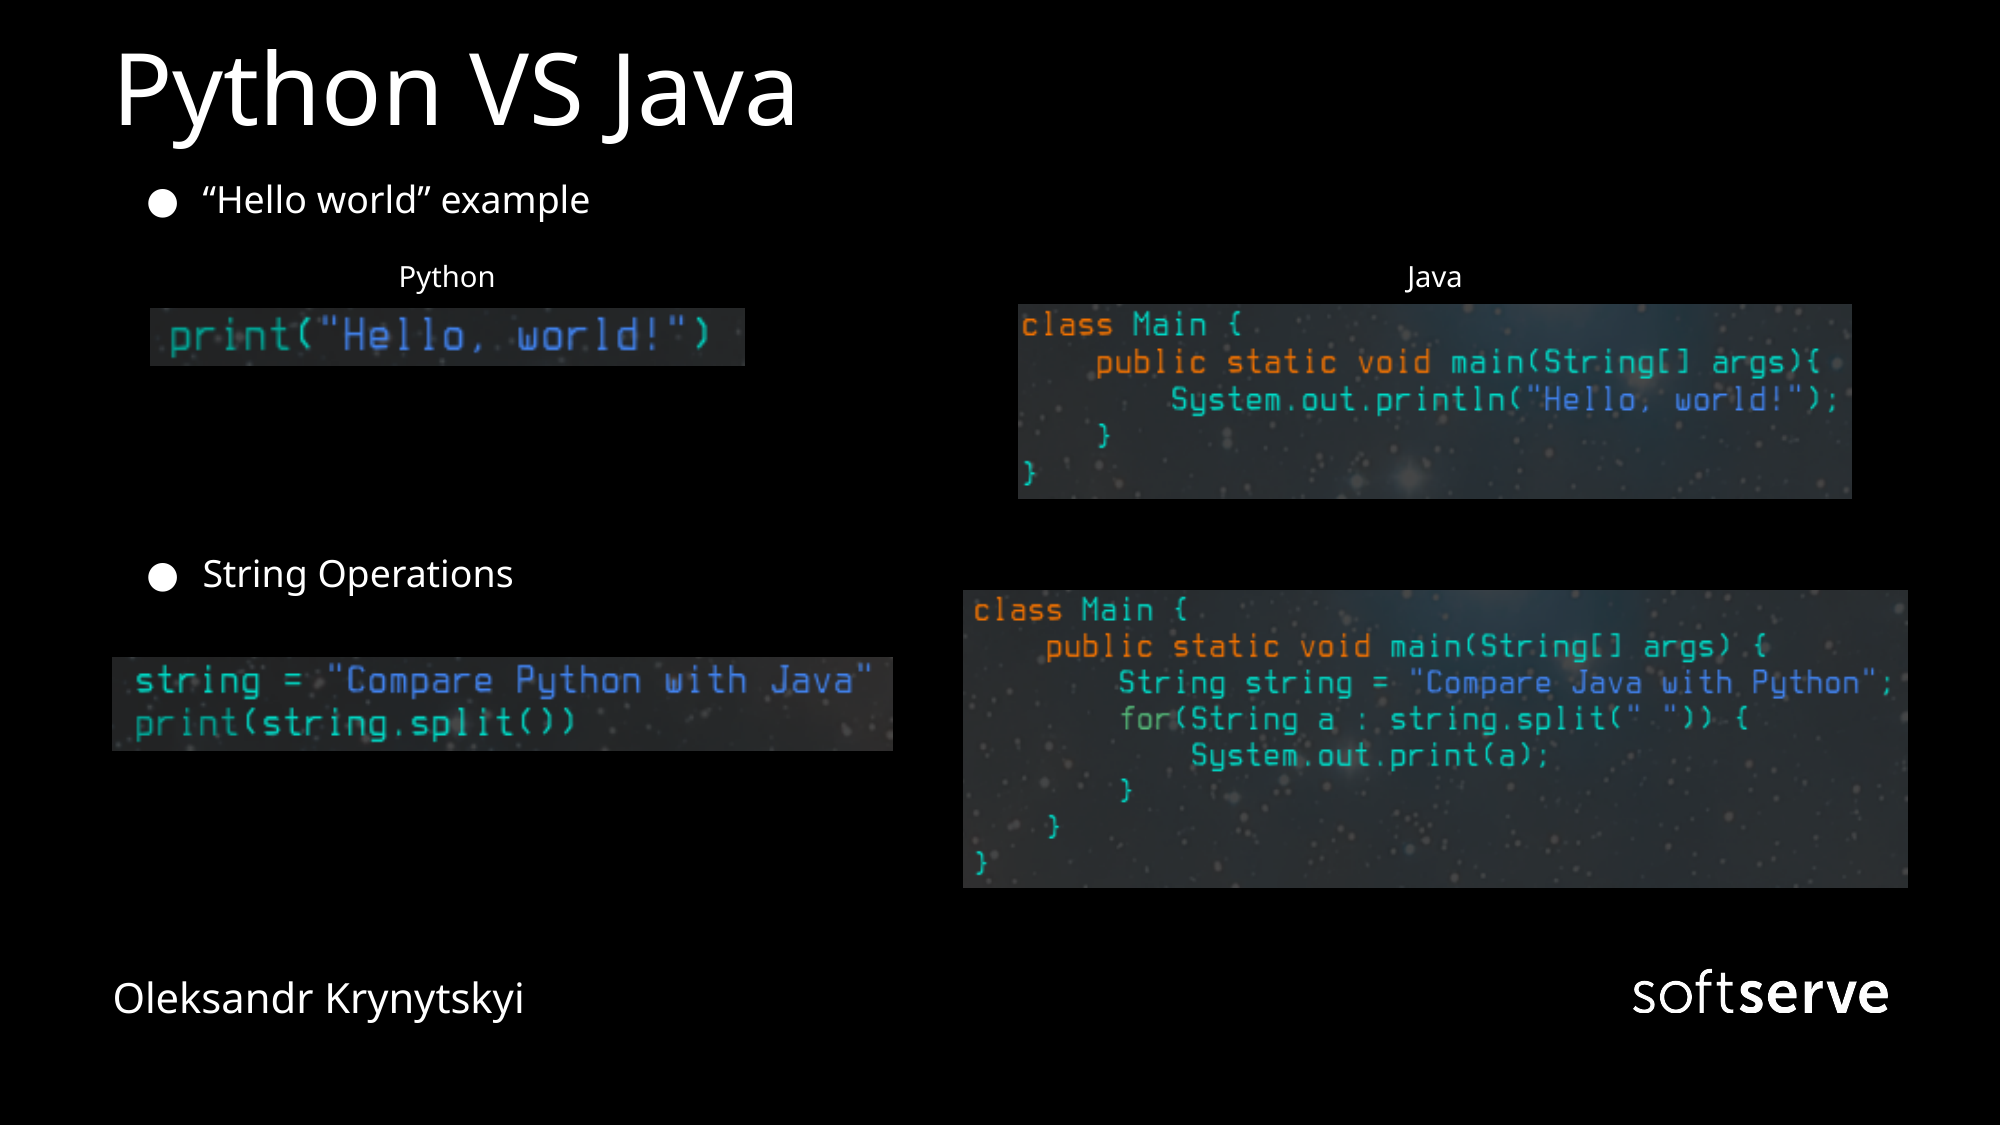

# Python VS Java
“Hello world” example
Python
Java
String Operations
Oleksandr Krynytskyi